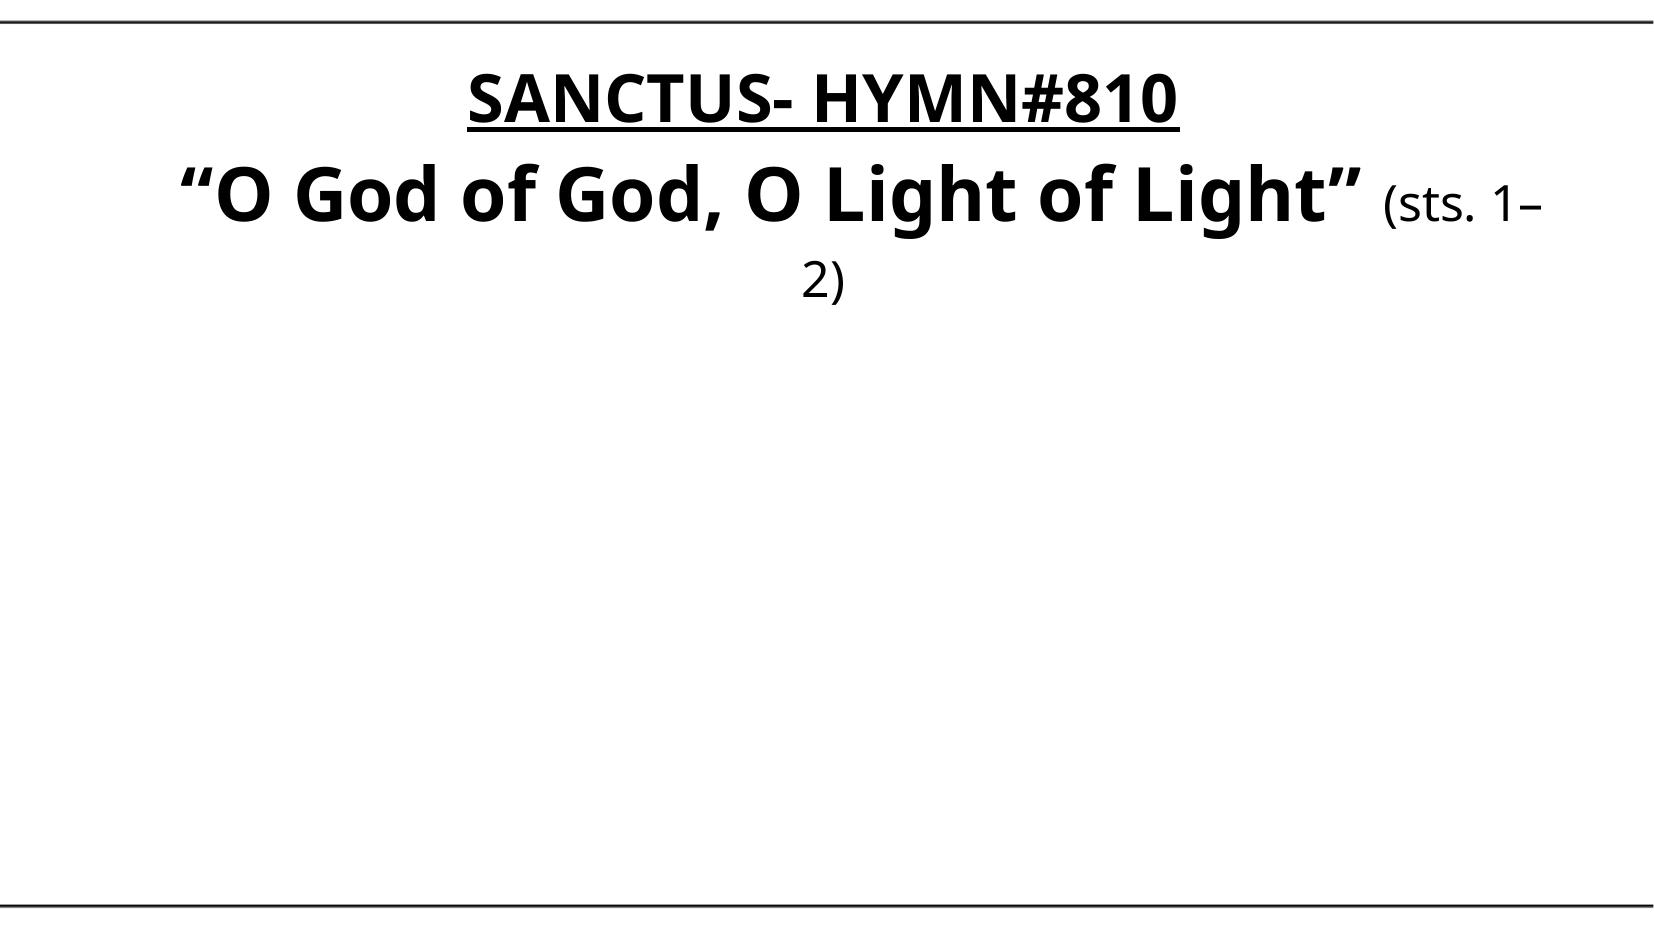

Sanctus- Hymn#810
 “O God of God, O Light of Light” (sts. 1–2)